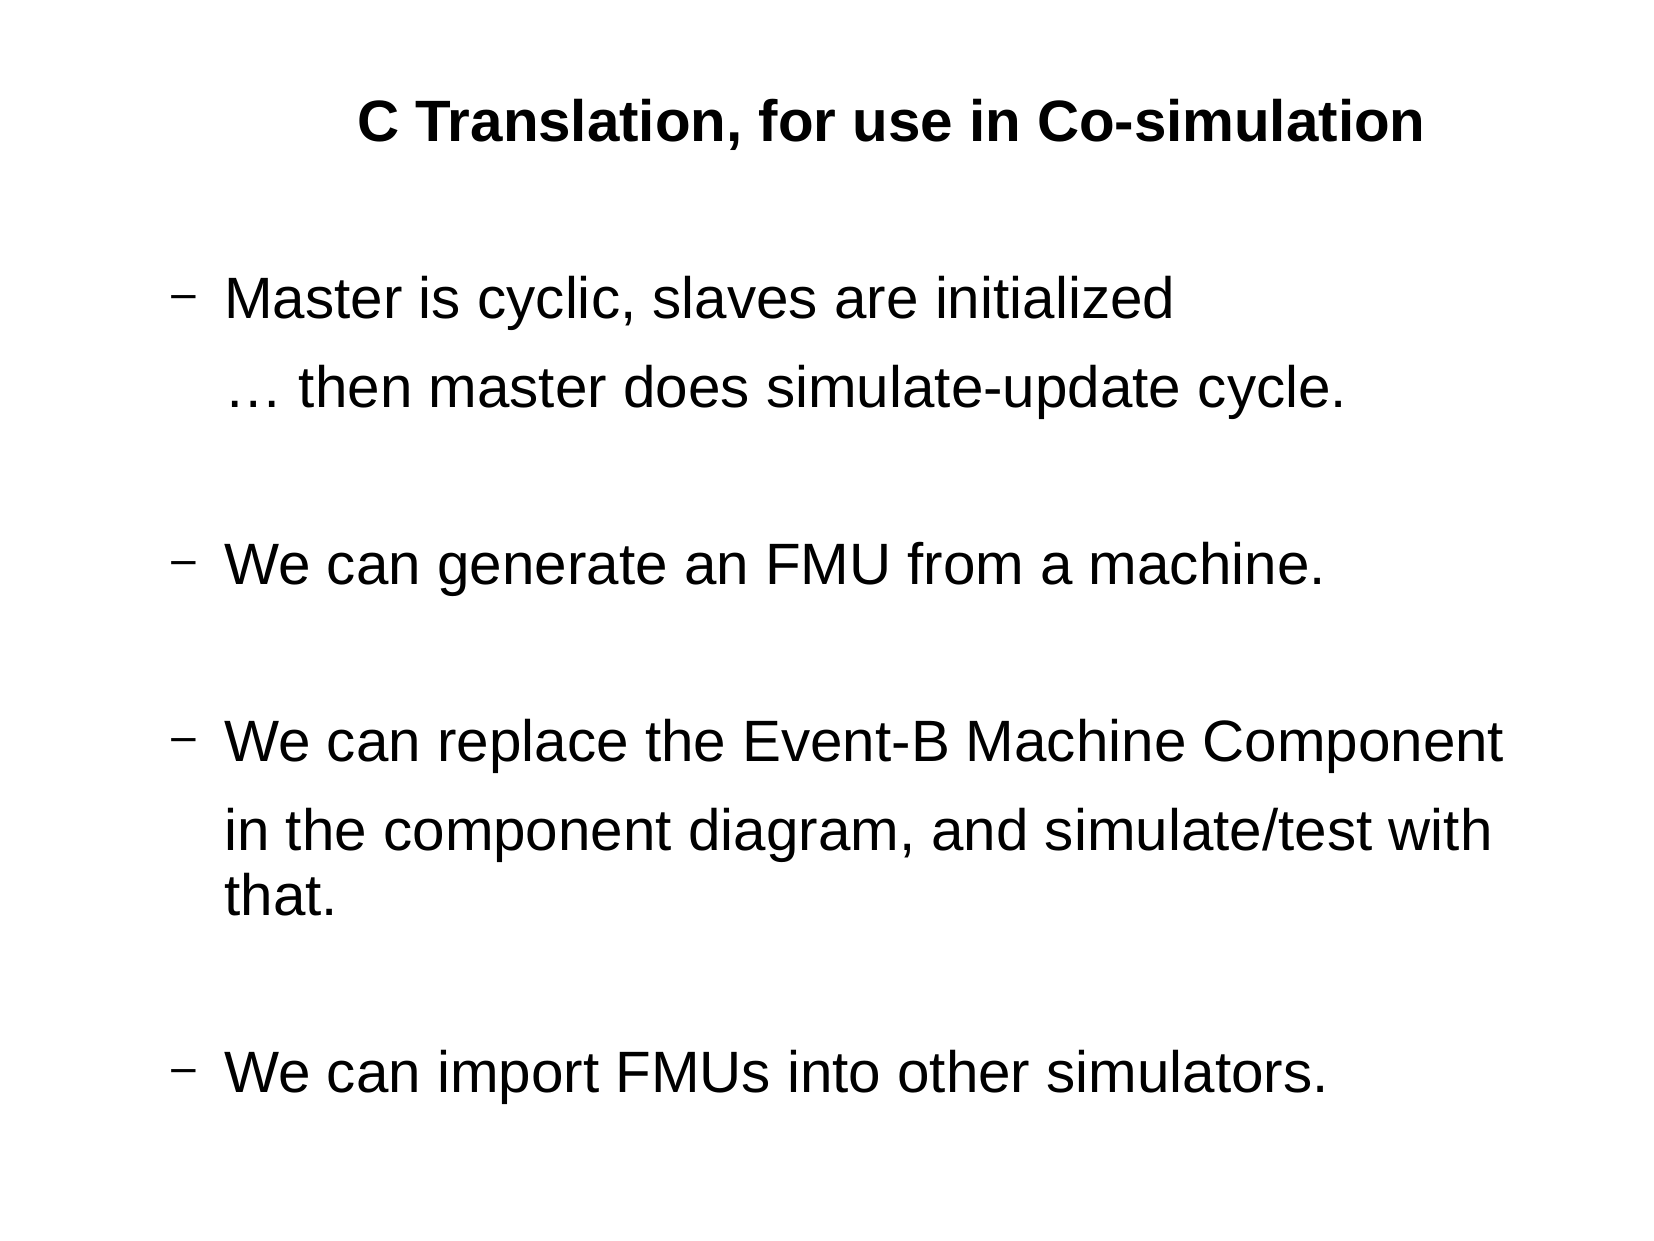

# C Translation, for use in Co-simulation
Master is cyclic, slaves are initialized
… then master does simulate-update cycle.
We can generate an FMU from a machine.
We can replace the Event-B Machine Component
in the component diagram, and simulate/test with that.
We can import FMUs into other simulators.